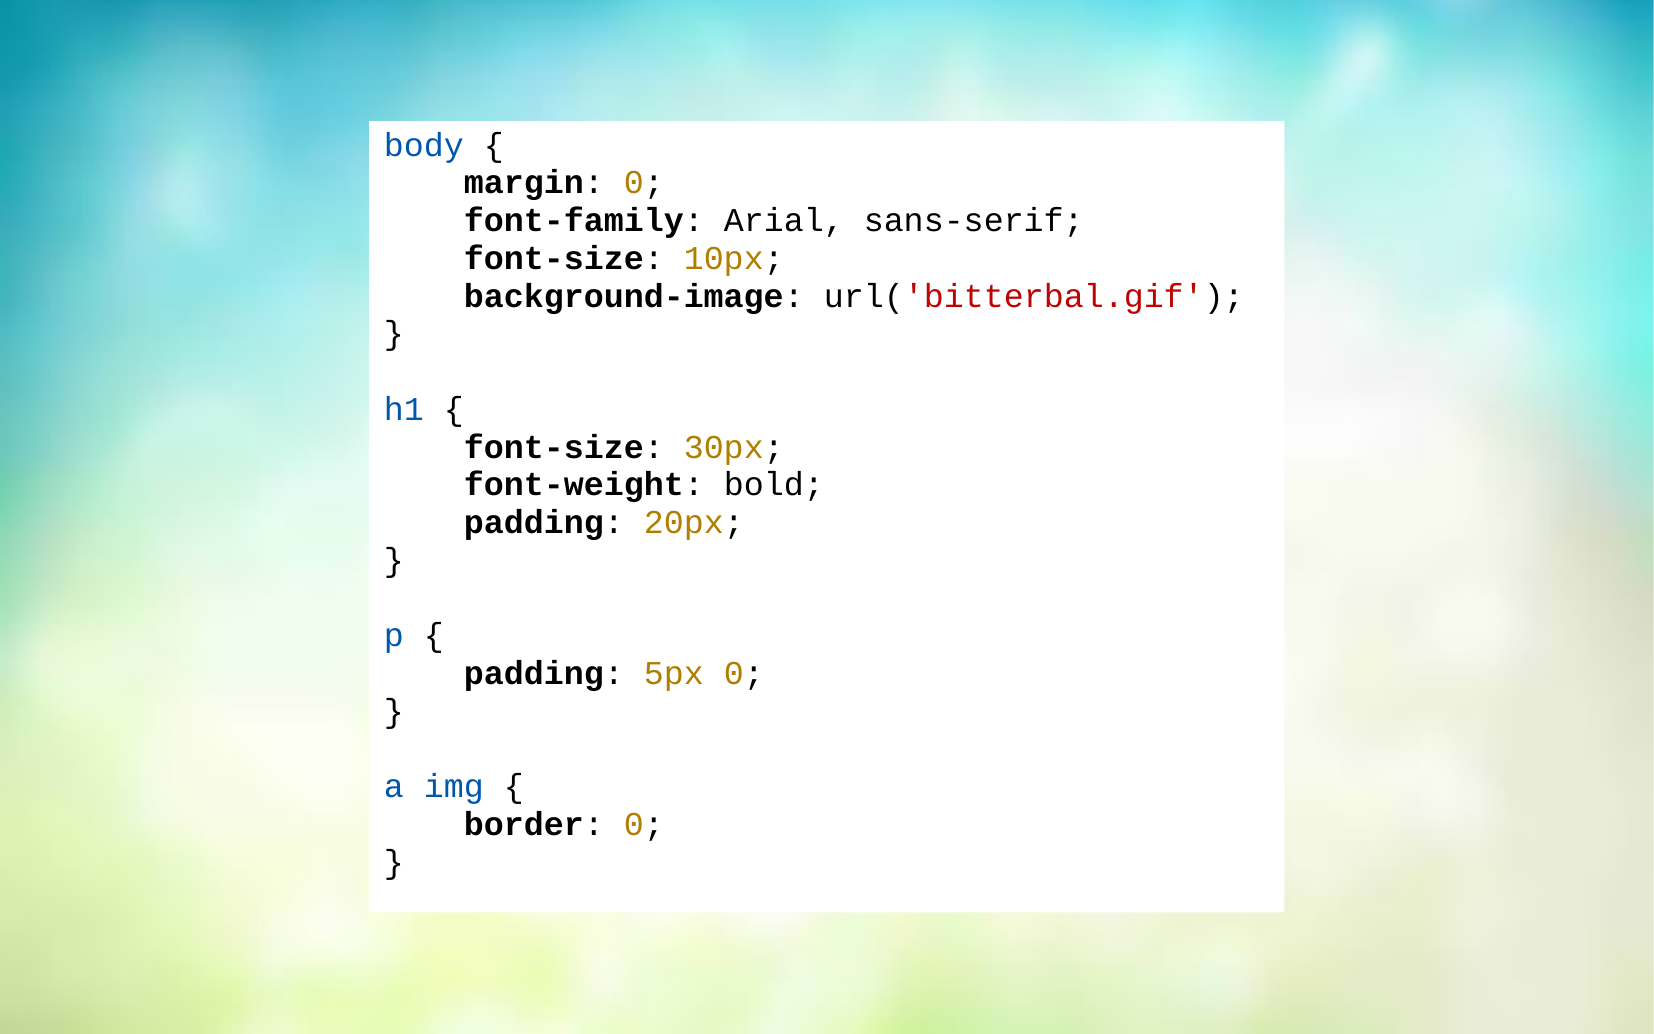

body {
 margin: 0;
 font-family: Arial, sans-serif;
 font-size: 10px;
 background-image: url('bitterbal.gif');
}
h1 {
 font-size: 30px;
 font-weight: bold;
 padding: 20px;
}
p {
 padding: 5px 0;
}
a img {
 border: 0;
}